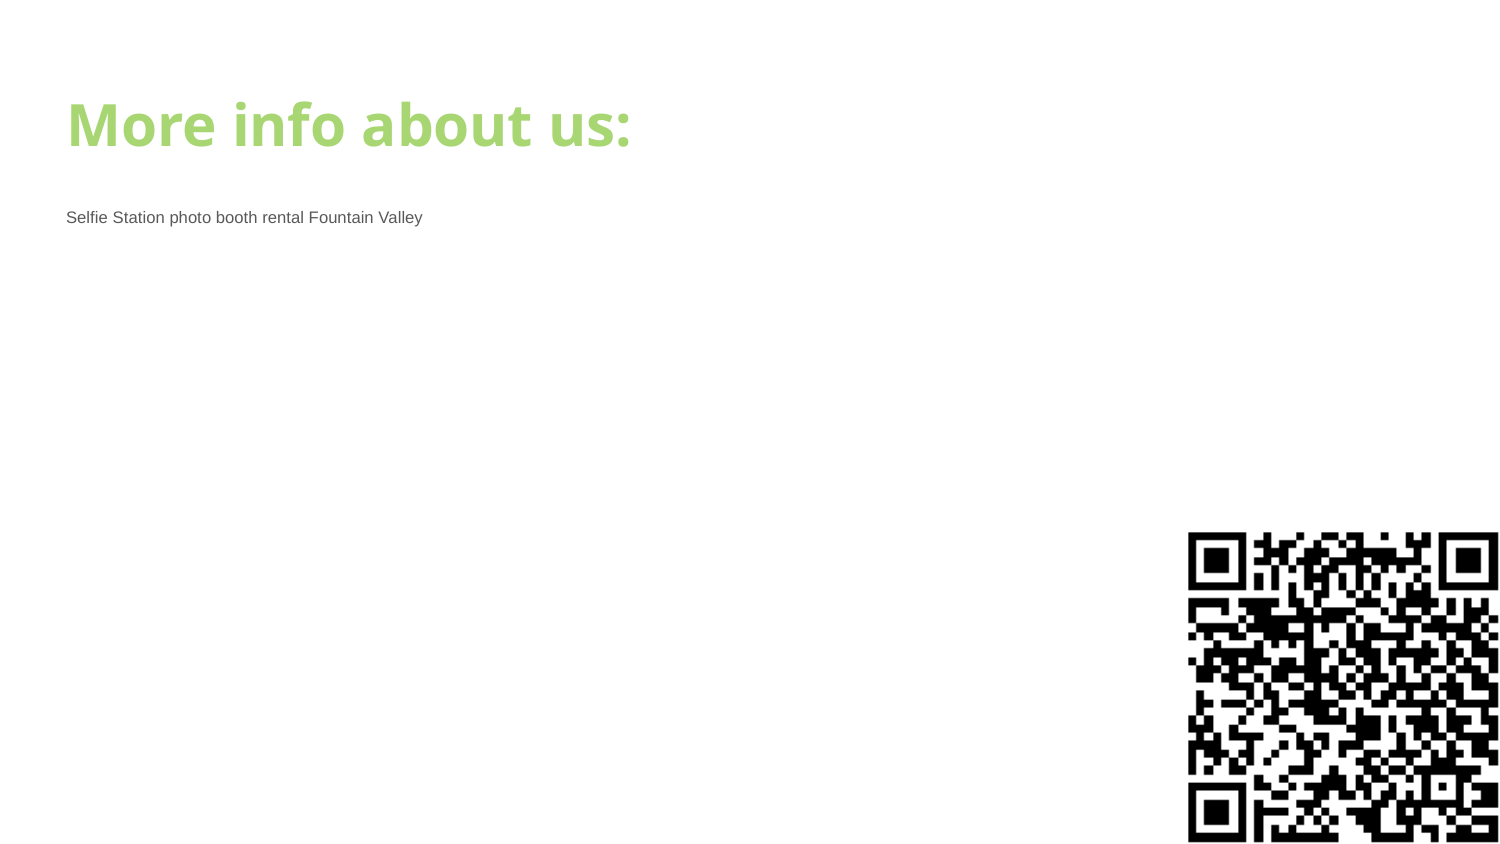

# More info about us:
Selfie Station photo booth rental Fountain Valley